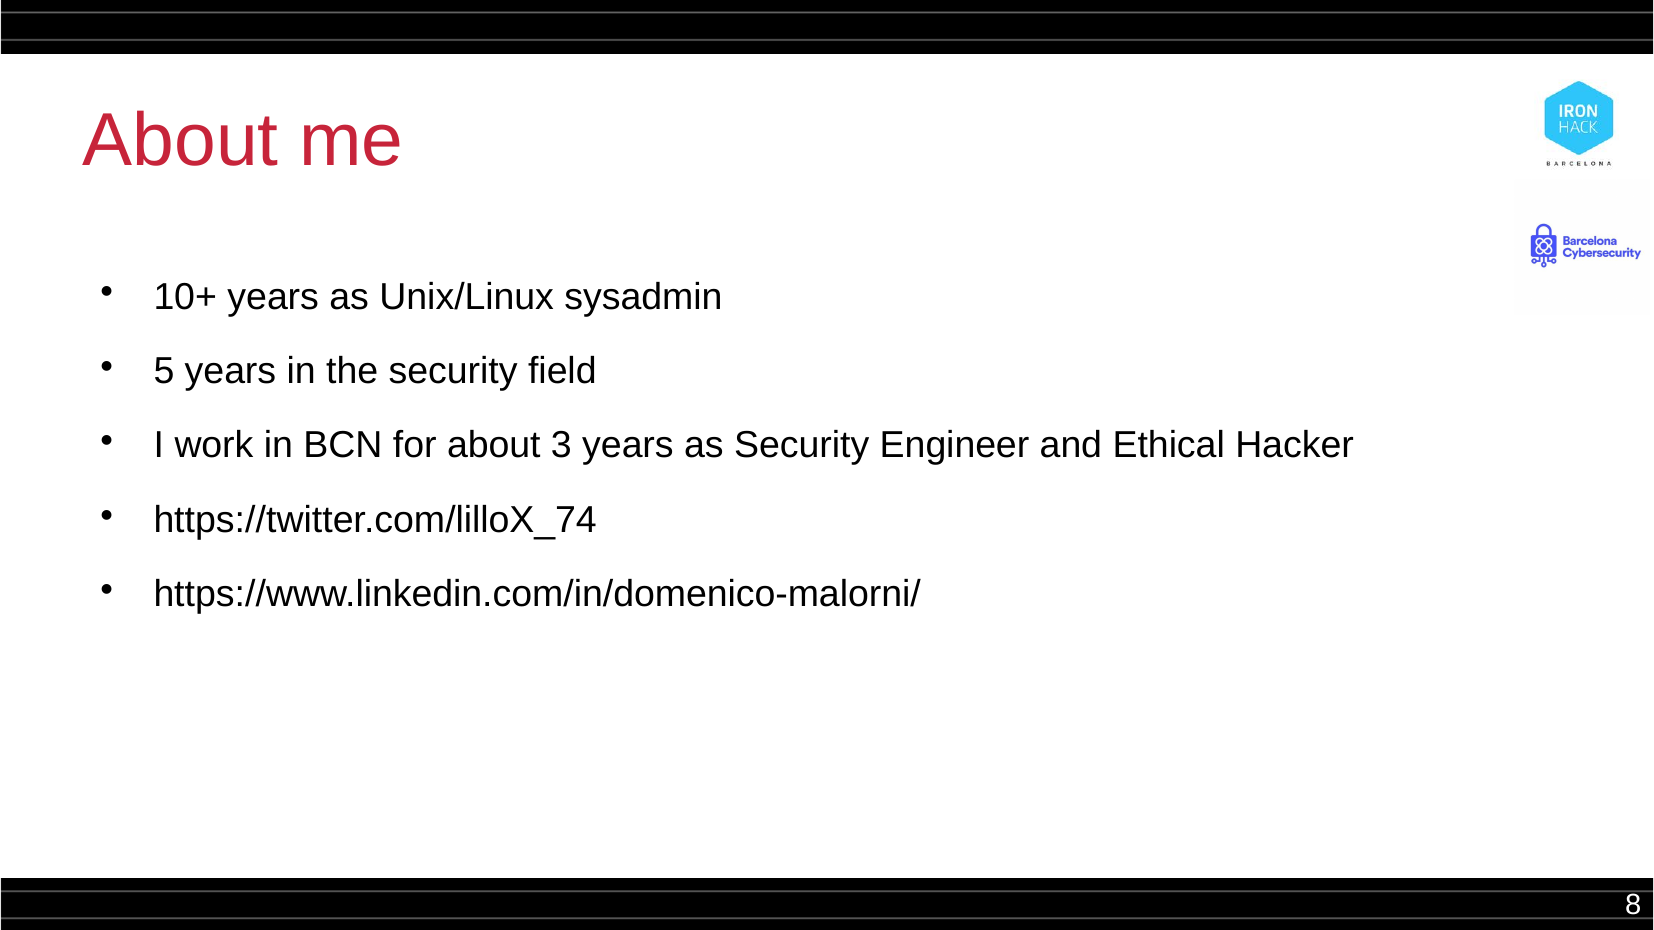

About me
10+ years as Unix/Linux sysadmin
5 years in the security field
I work in BCN for about 3 years as Security Engineer and Ethical Hacker
https://twitter.com/lilloX_74
https://www.linkedin.com/in/domenico-malorni/